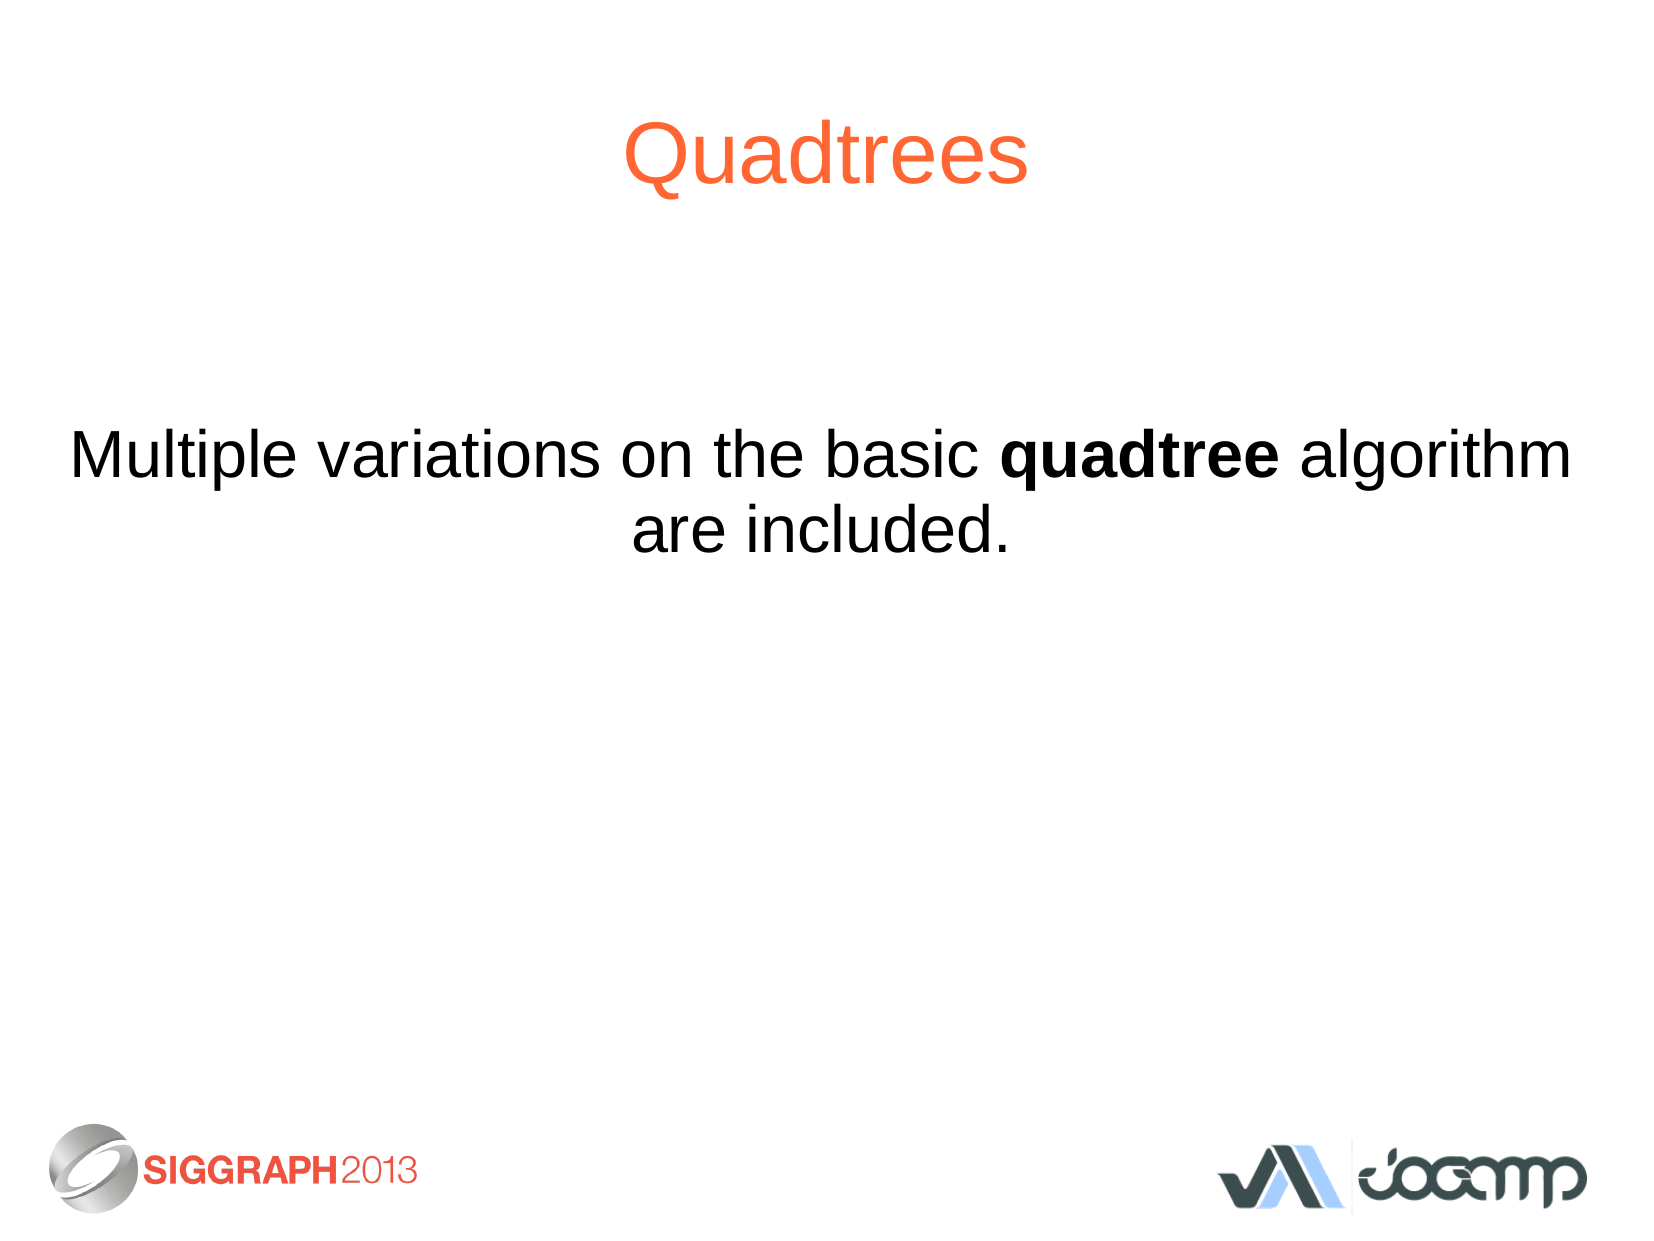

Multiple variations on the basic quadtree algorithm are included.
# Quadtrees